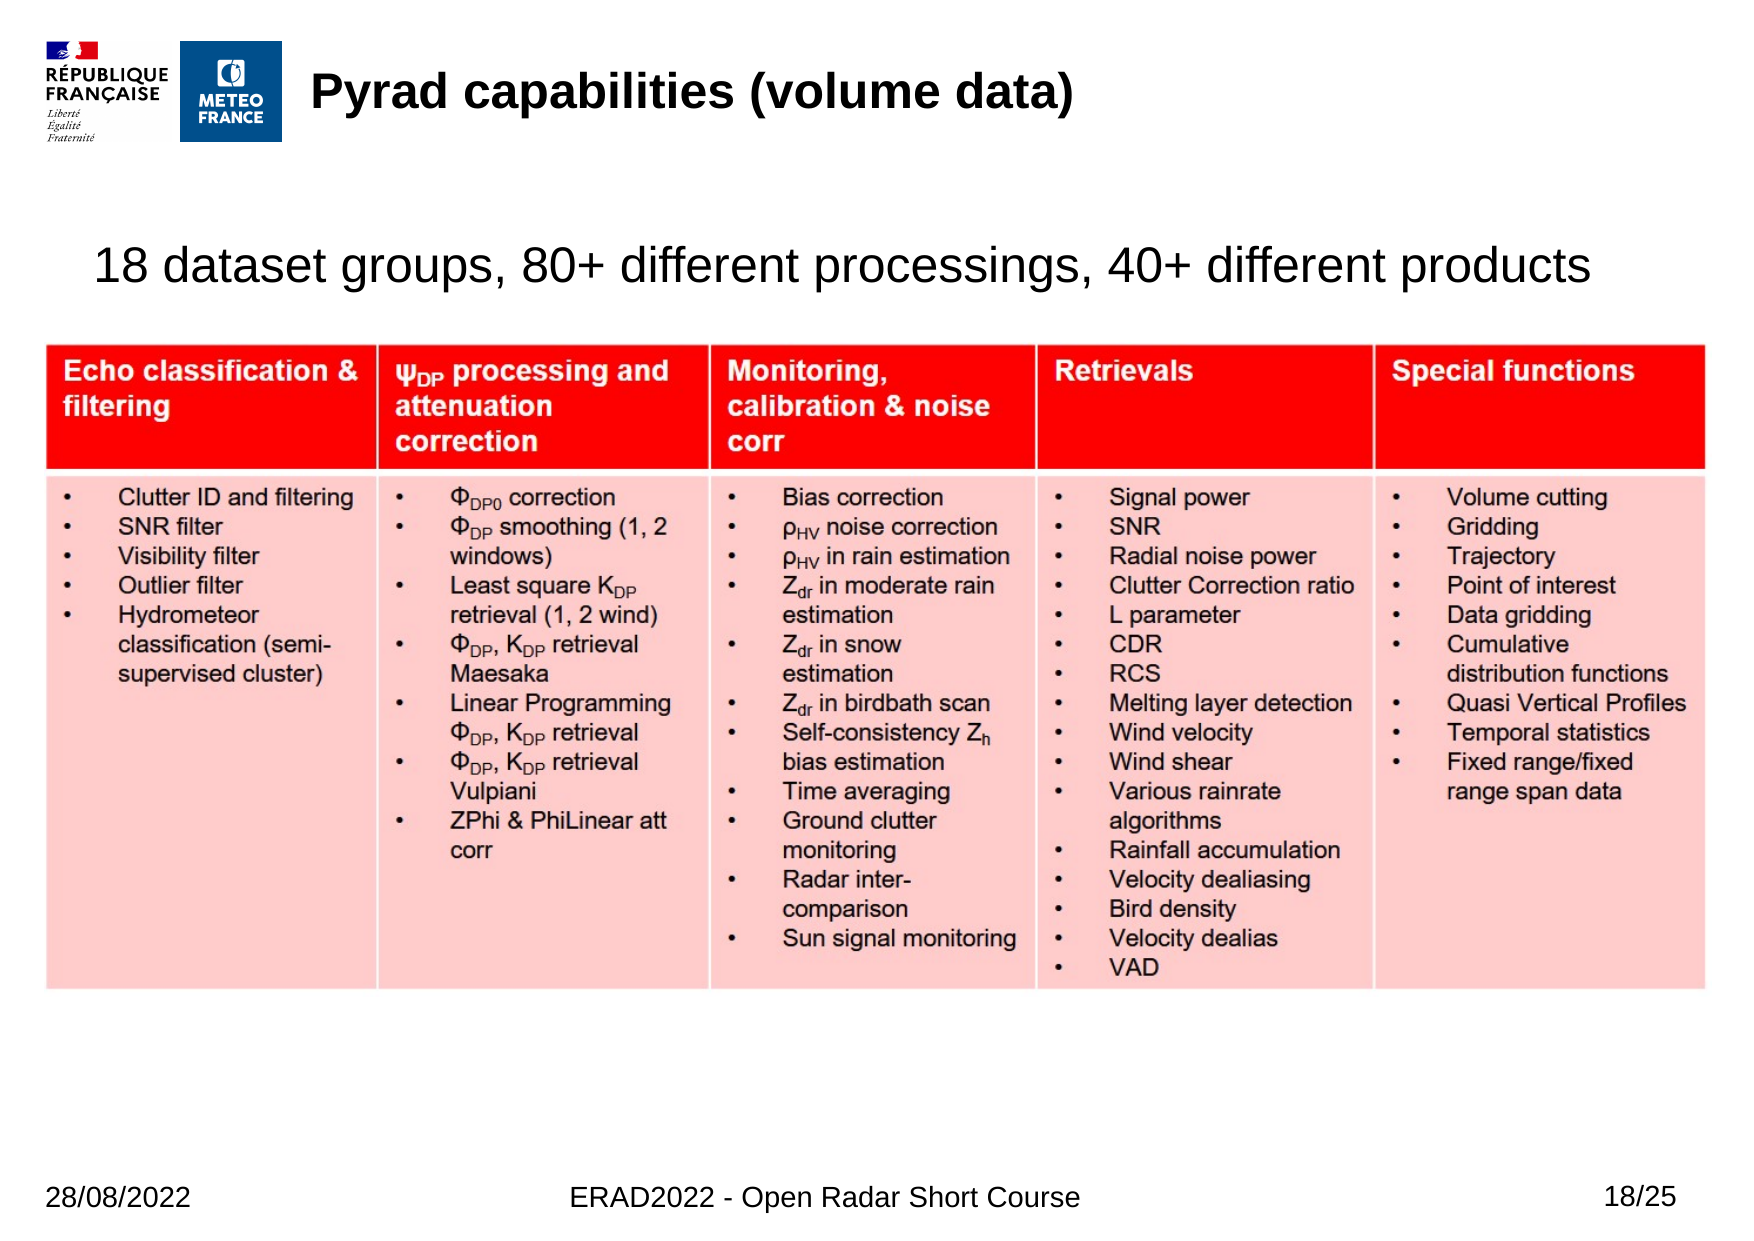

# Pyrad capabilities (volume data)
18 dataset groups, 80+ different processings, 40+ different products
18
28/08/2022
ERAD2022 - Open Radar Short Course